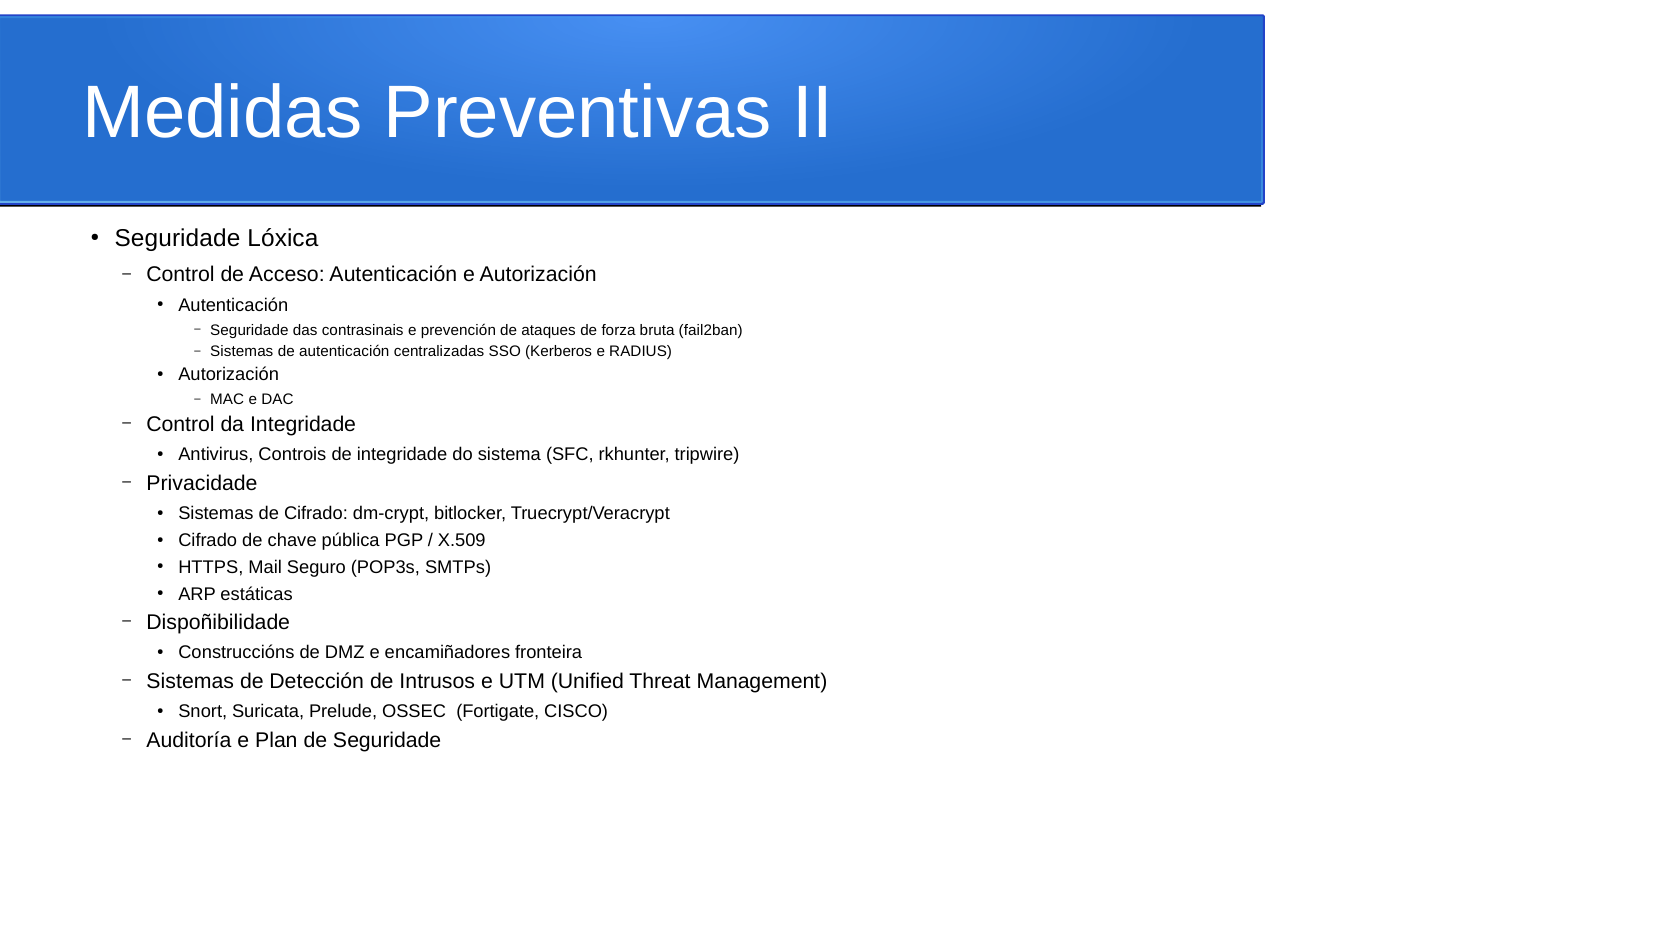

# Medidas Preventivas II
Seguridade Lóxica
Control de Acceso: Autenticación e Autorización
Autenticación
Seguridade das contrasinais e prevención de ataques de forza bruta (fail2ban)
Sistemas de autenticación centralizadas SSO (Kerberos e RADIUS)
Autorización
MAC e DAC
Control da Integridade
Antivirus, Controis de integridade do sistema (SFC, rkhunter, tripwire)
Privacidade
Sistemas de Cifrado: dm-crypt, bitlocker, Truecrypt/Veracrypt
Cifrado de chave pública PGP / X.509
HTTPS, Mail Seguro (POP3s, SMTPs)
ARP estáticas
Dispoñibilidade
Construccións de DMZ e encamiñadores fronteira
Sistemas de Detección de Intrusos e UTM (Unified Threat Management)
Snort, Suricata, Prelude, OSSEC (Fortigate, CISCO)
Auditoría e Plan de Seguridade